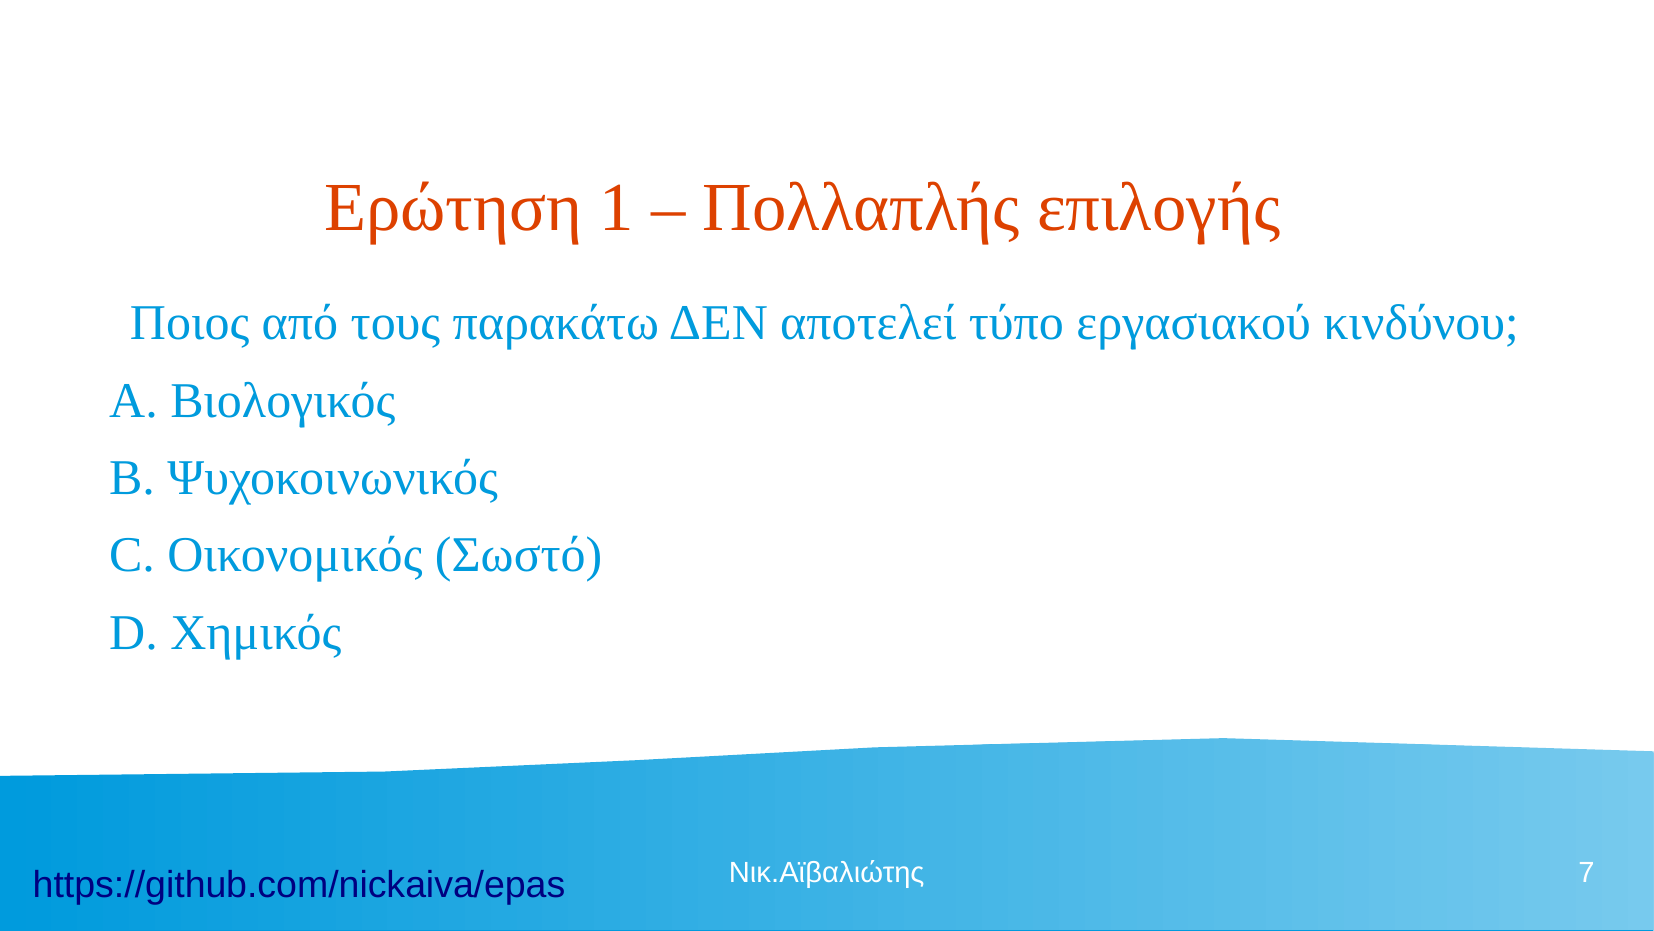

# Ερώτηση 1 – Πολλαπλής επιλογής
Ποιος από τους παρακάτω ΔΕΝ αποτελεί τύπο εργασιακού κινδύνου;
 A. Βιολογικός
 B. Ψυχοκοινωνικός
 C. Οικονομικός (Σωστό)
 D. Χημικός
Νικ.Αϊβαλιώτης
7